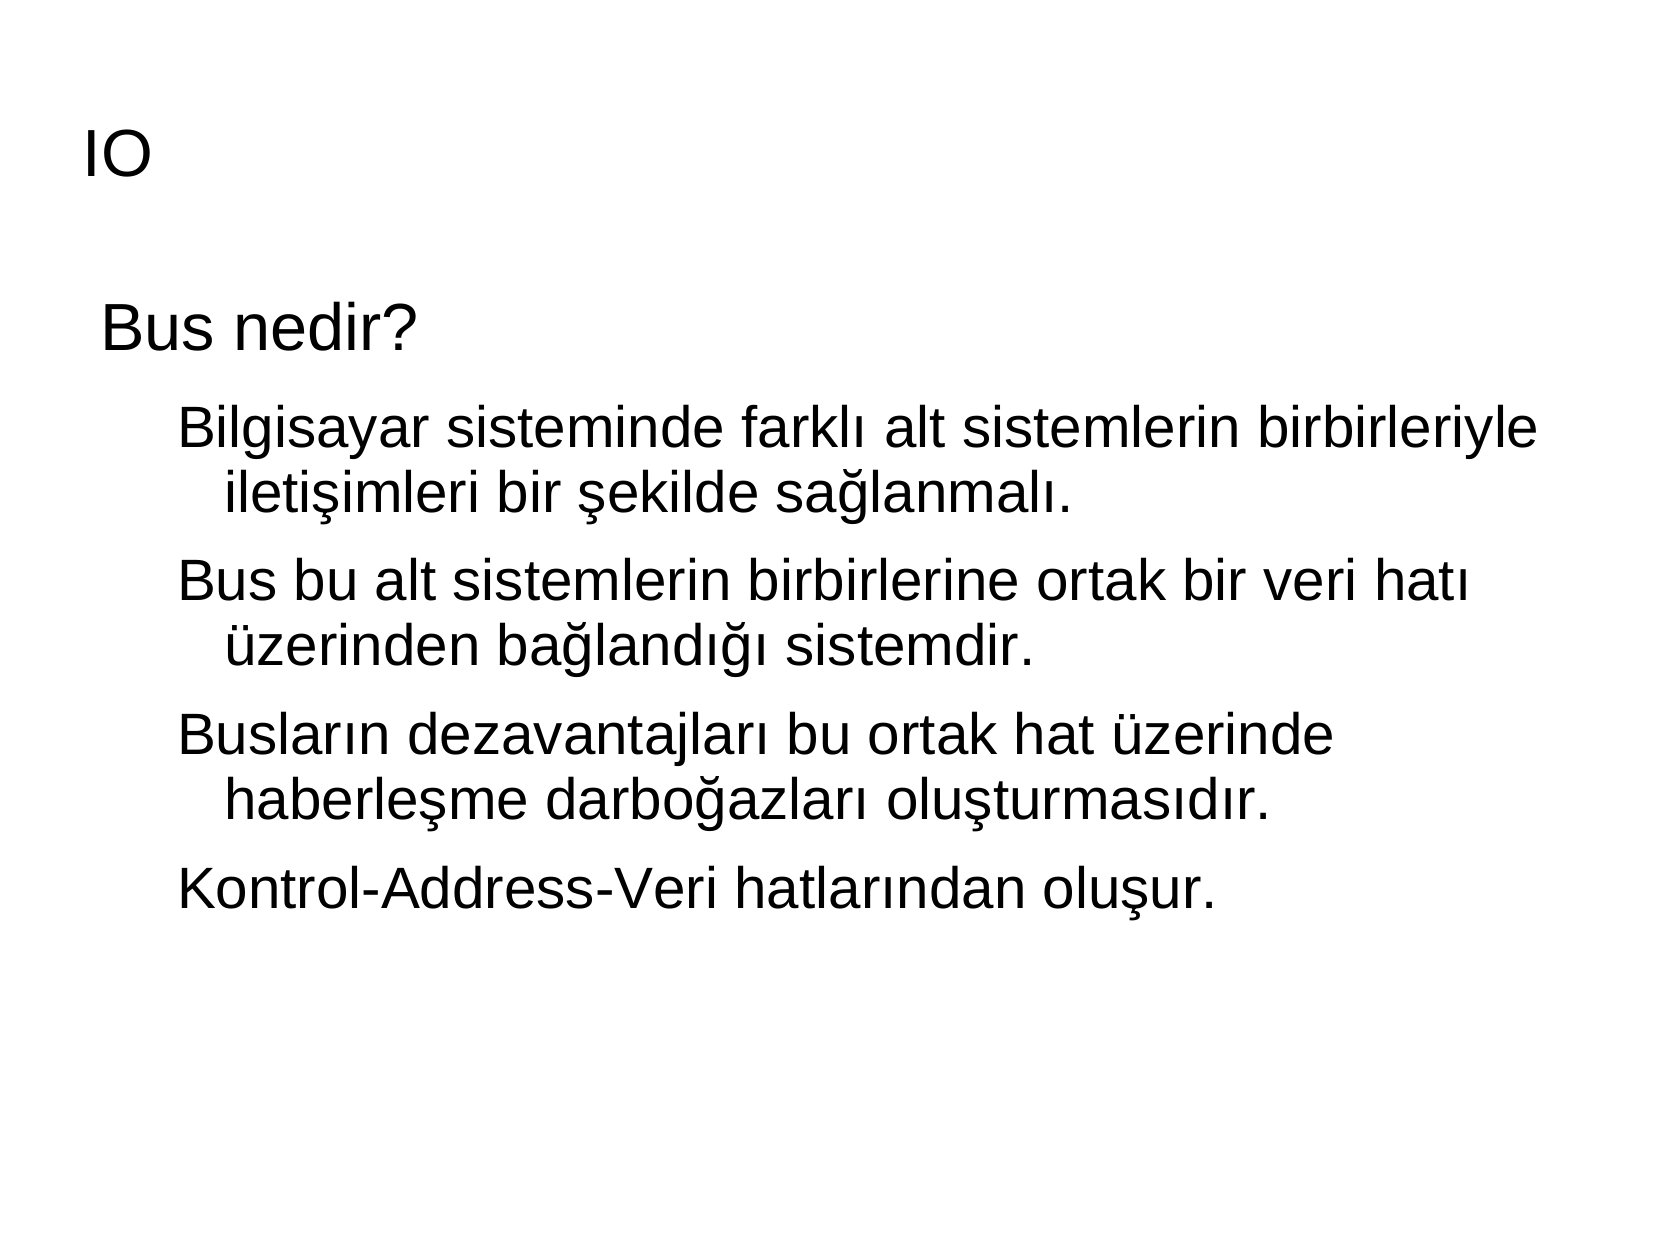

# IO
Bus nedir?
Bilgisayar sisteminde farklı alt sistemlerin birbirleriyle iletişimleri bir şekilde sağlanmalı.
Bus bu alt sistemlerin birbirlerine ortak bir veri hatı üzerinden bağlandığı sistemdir.
Busların dezavantajları bu ortak hat üzerinde haberleşme darboğazları oluşturmasıdır.
Kontrol-Address-Veri hatlarından oluşur.